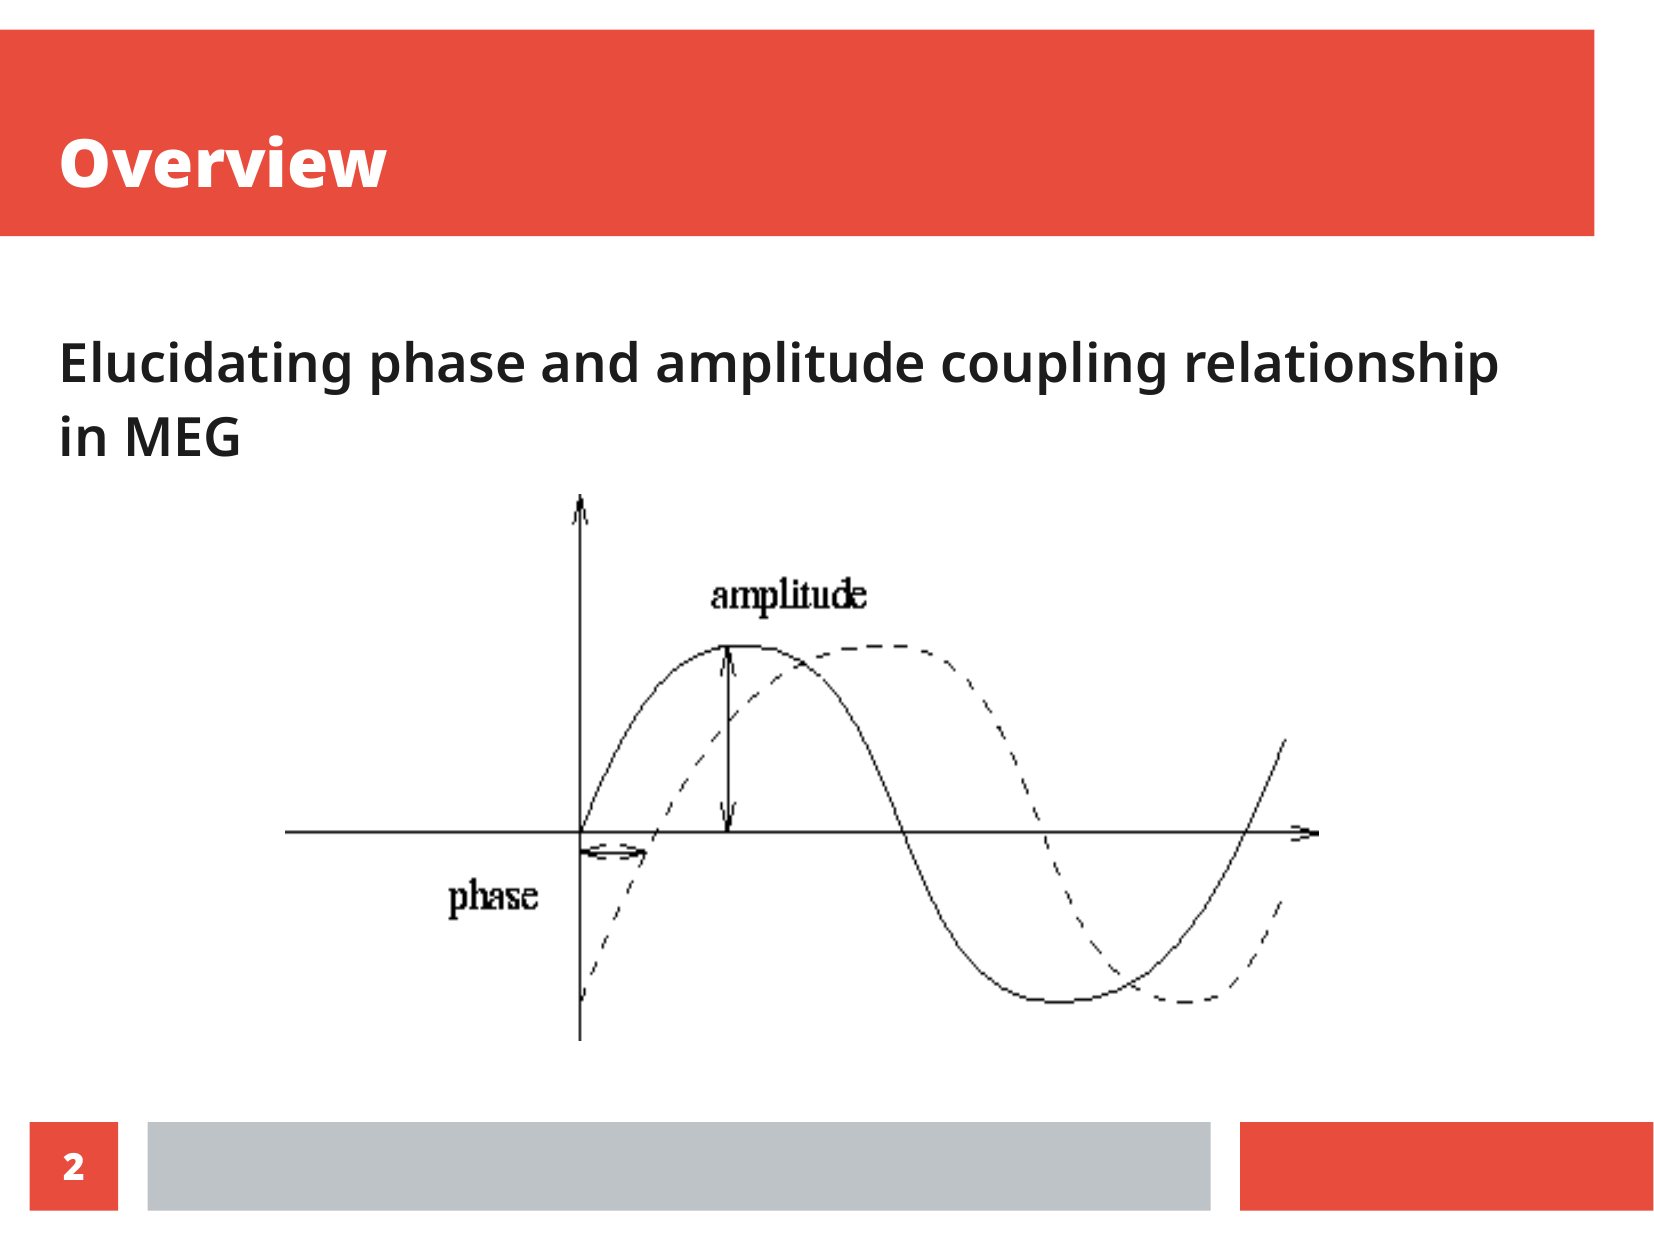

# Overview
Elucidating phase and amplitude coupling relationship in MEG
2